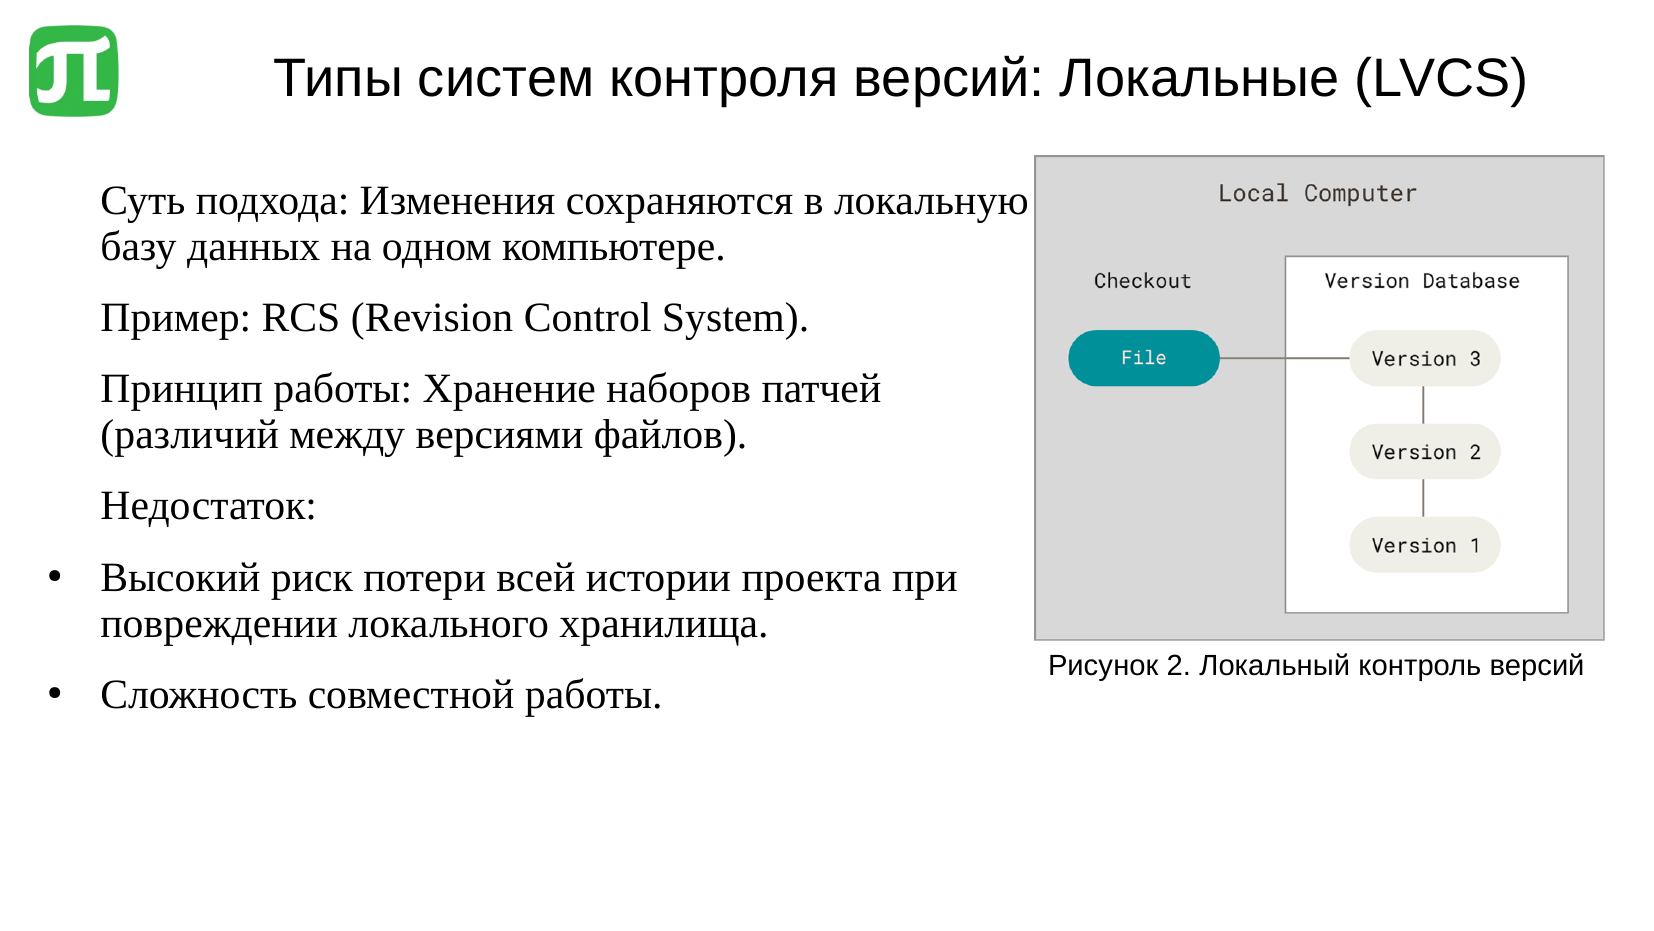

# Типы систем контроля версий: Локальные (LVCS)
Суть подхода: Изменения сохраняются в локальную базу данных на одном компьютере.
Пример: RCS (Revision Control System).
Принцип работы: Хранение наборов патчей (различий между версиями файлов).
Недостаток:
Высокий риск потери всей истории проекта при повреждении локального хранилища.
Сложность совместной работы.
Рисунок 2. Локальный контроль версий